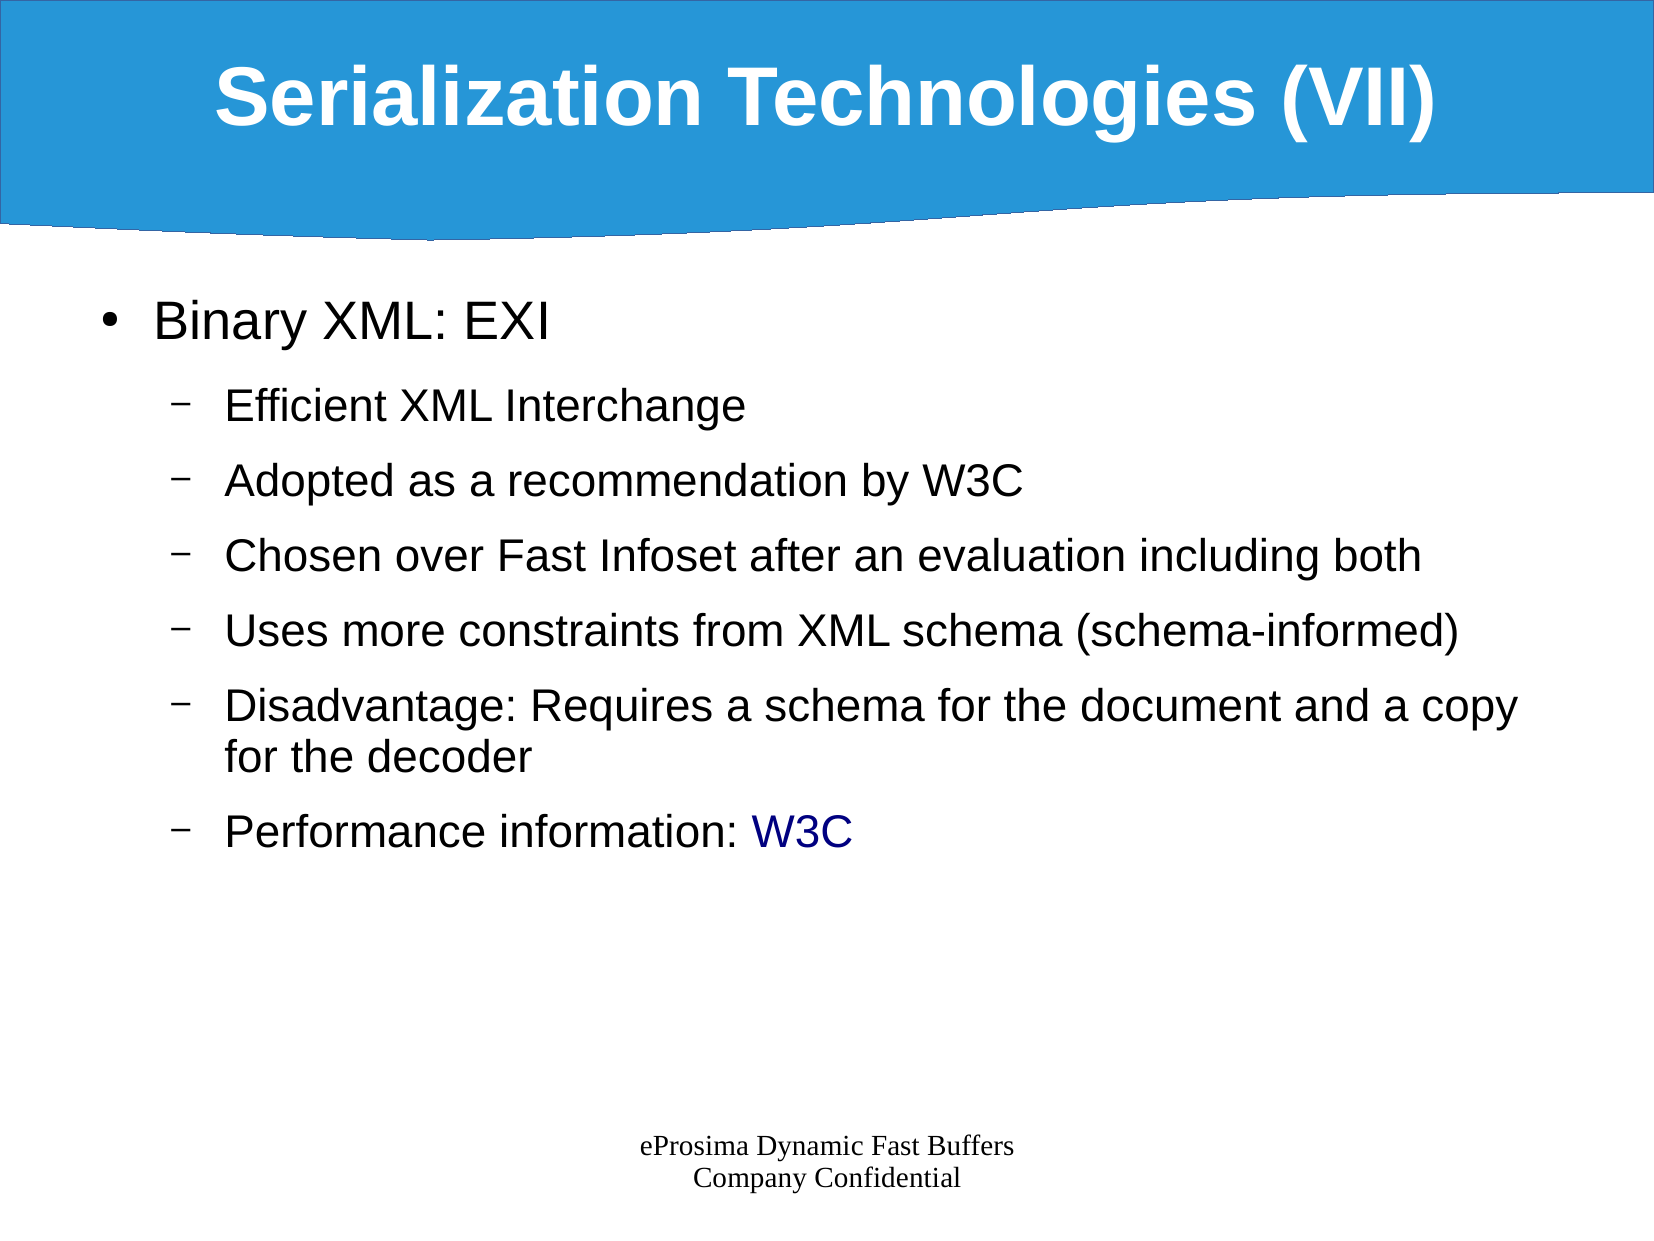

Serialization Technologies (VII)
# Binary XML: EXI
Efficient XML Interchange
Adopted as a recommendation by W3C
Chosen over Fast Infoset after an evaluation including both
Uses more constraints from XML schema (schema-informed)
Disadvantage: Requires a schema for the document and a copy for the decoder
Performance information: W3C
eProsima Dynamic Fast Buffers